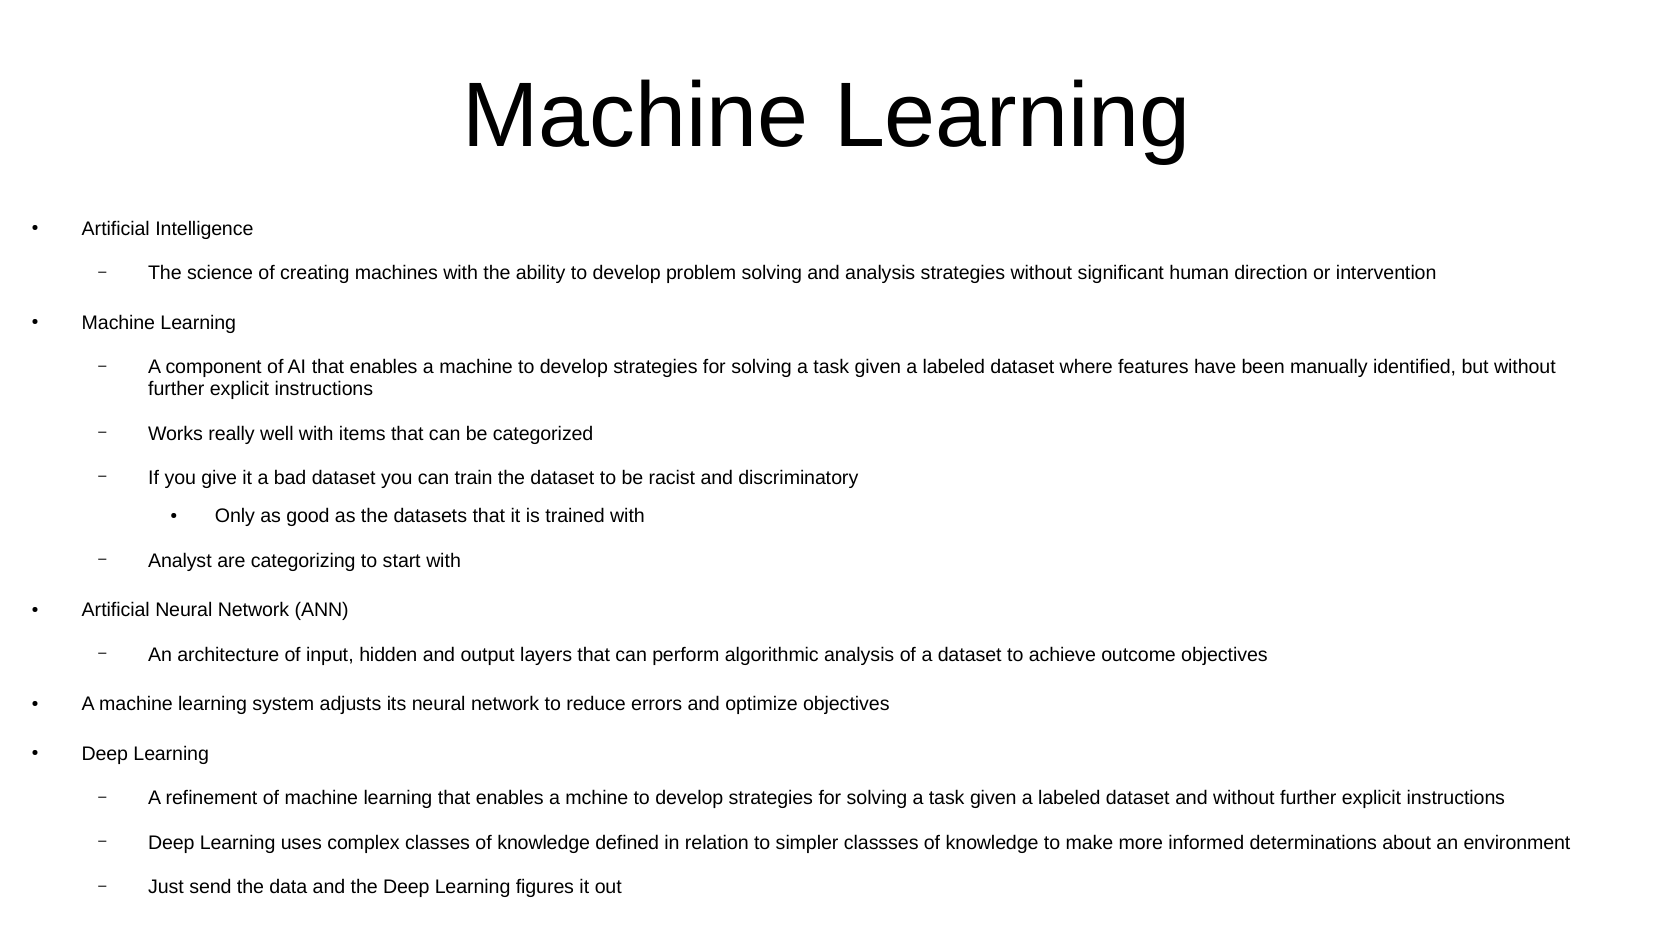

# Machine Learning
Artificial Intelligence
The science of creating machines with the ability to develop problem solving and analysis strategies without significant human direction or intervention
Machine Learning
A component of AI that enables a machine to develop strategies for solving a task given a labeled dataset where features have been manually identified, but without further explicit instructions
Works really well with items that can be categorized
If you give it a bad dataset you can train the dataset to be racist and discriminatory
Only as good as the datasets that it is trained with
Analyst are categorizing to start with
Artificial Neural Network (ANN)
An architecture of input, hidden and output layers that can perform algorithmic analysis of a dataset to achieve outcome objectives
A machine learning system adjusts its neural network to reduce errors and optimize objectives
Deep Learning
A refinement of machine learning that enables a mchine to develop strategies for solving a task given a labeled dataset and without further explicit instructions
Deep Learning uses complex classes of knowledge defined in relation to simpler classses of knowledge to make more informed determinations about an environment
Just send the data and the Deep Learning figures it out